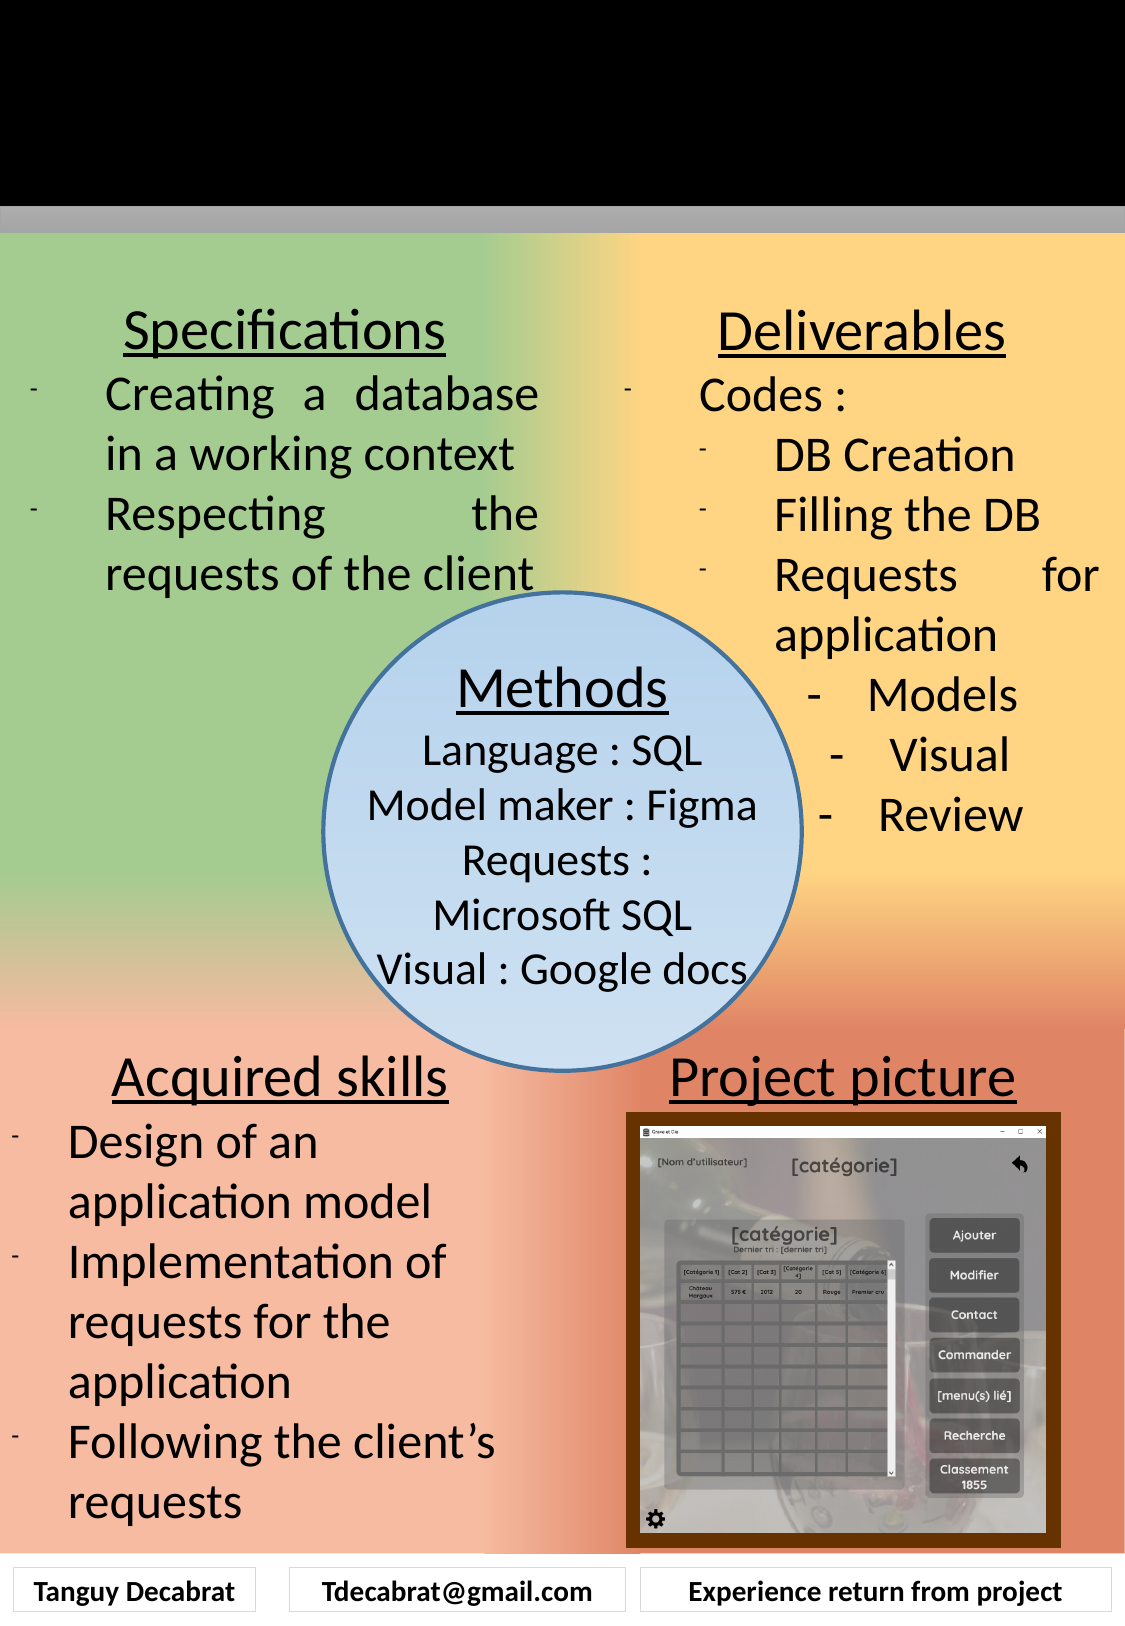

RETEX
Project – Database creation course
Specifications
Creating a database in a working context
Respecting the requests of the client
Deliverables
Codes :
DB Creation
Filling the DB
Requests for application
	 - Models
	 - Visual
	 - Review
Methods
Language : SQL
Model maker : Figma
Requests :
Microsoft SQL
Visual : Google docs
Project picture
Acquired skills
Design of an application model
Implementation of requests for the application
Following the client’s requests
Tanguy Decabrat
Tdecabrat@gmail.com
Experience return from project